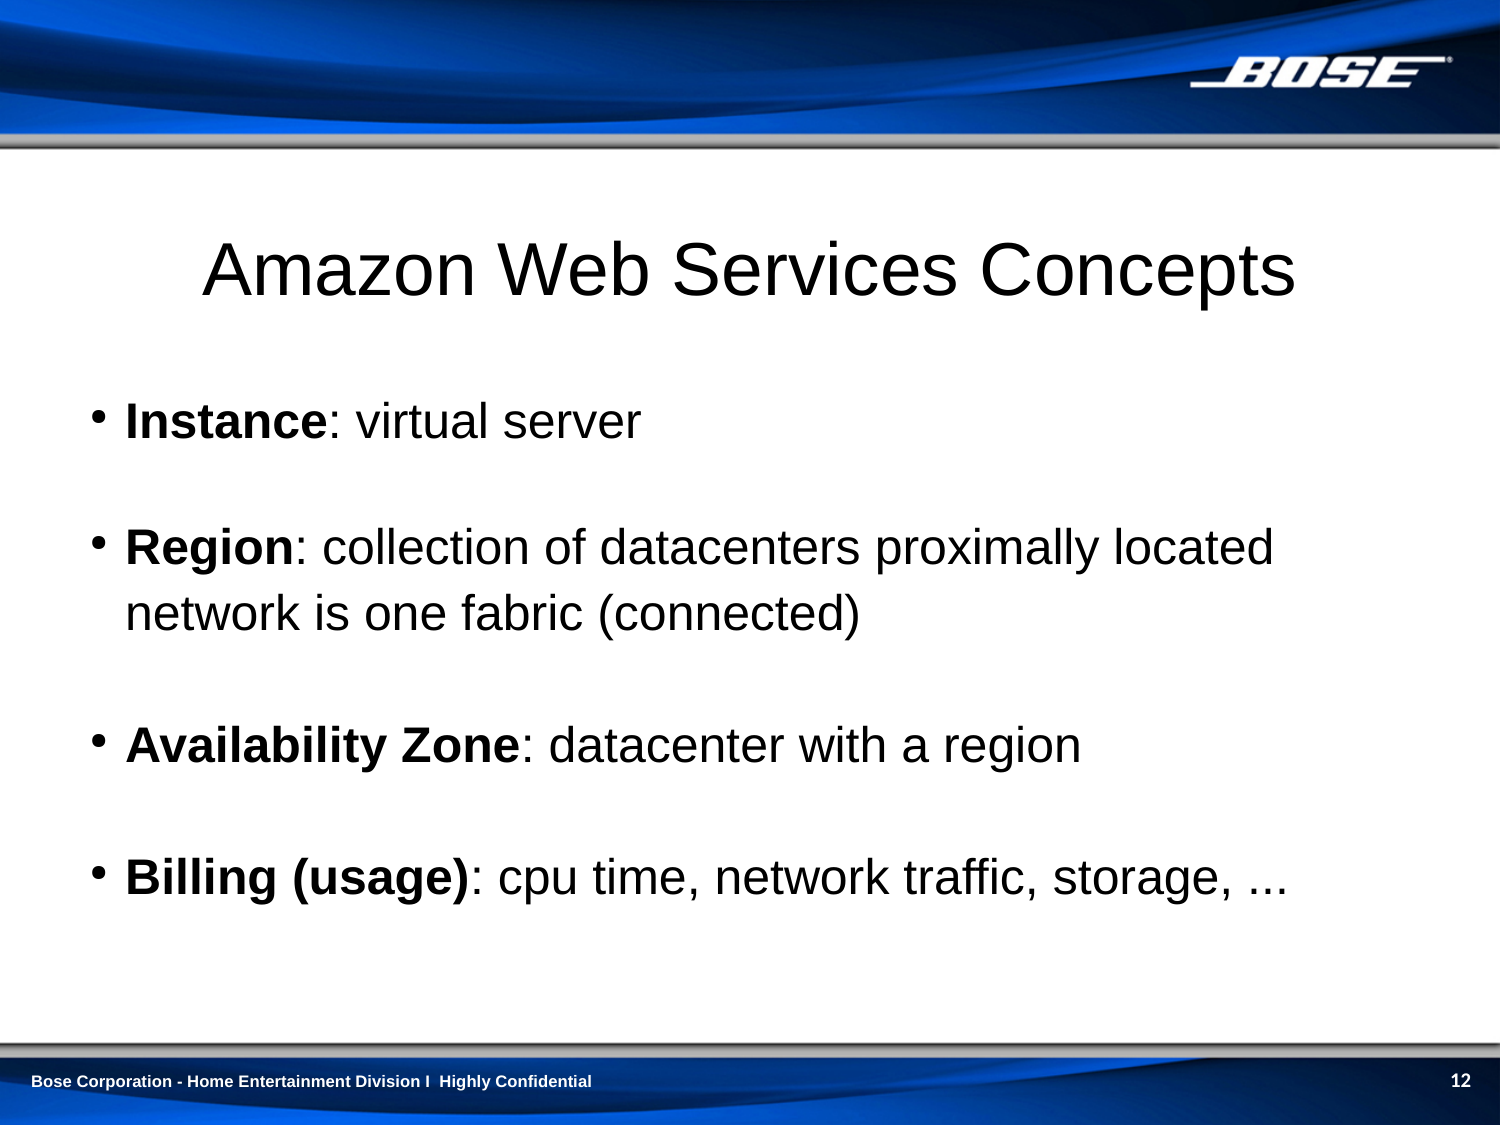

Amazon Web Services Concepts
Instance: virtual server
Region: collection of datacenters proximally located
network is one fabric (connected)
Availability Zone: datacenter with a region
Billing (usage): cpu time, network traffic, storage, ...